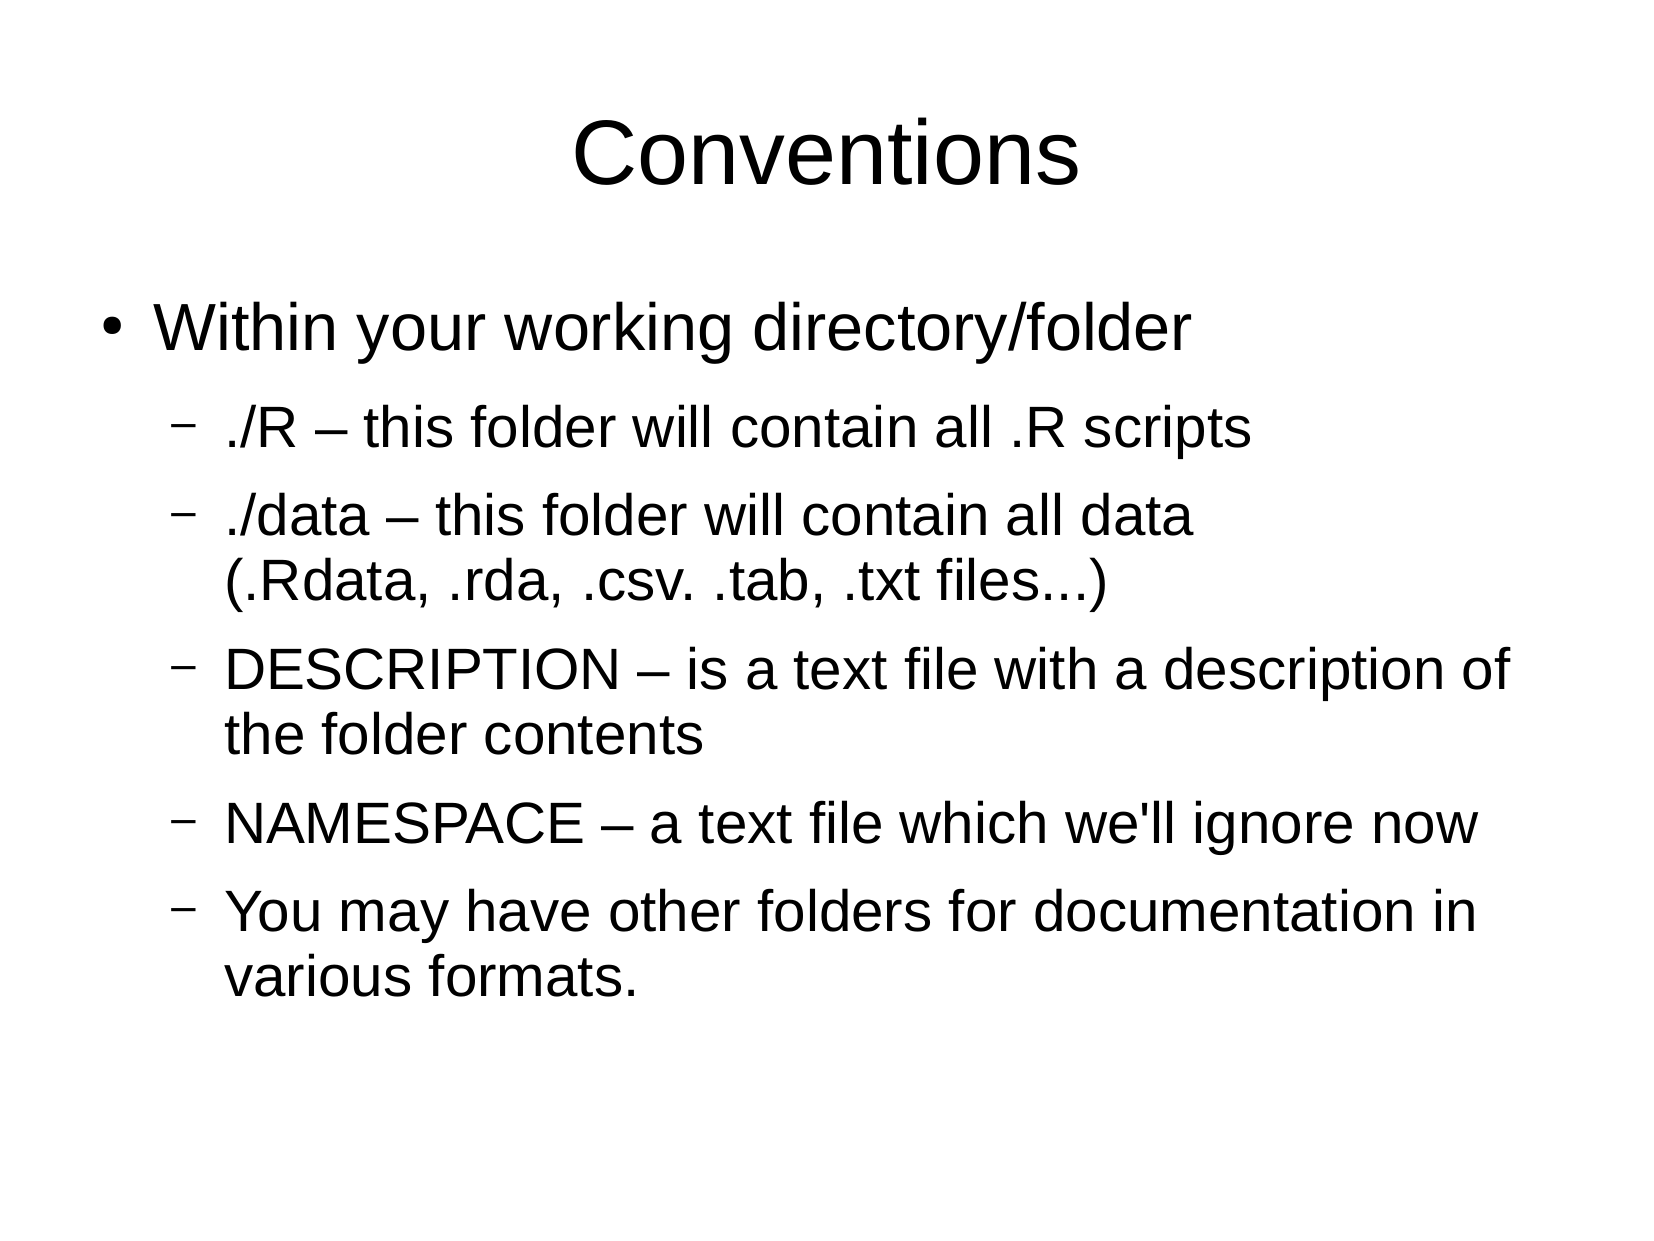

# Conventions
Within your working directory/folder
./R – this folder will contain all .R scripts
./data – this folder will contain all data (.Rdata, .rda, .csv. .tab, .txt files...)
DESCRIPTION – is a text file with a description of the folder contents
NAMESPACE – a text file which we'll ignore now
You may have other folders for documentation in various formats.